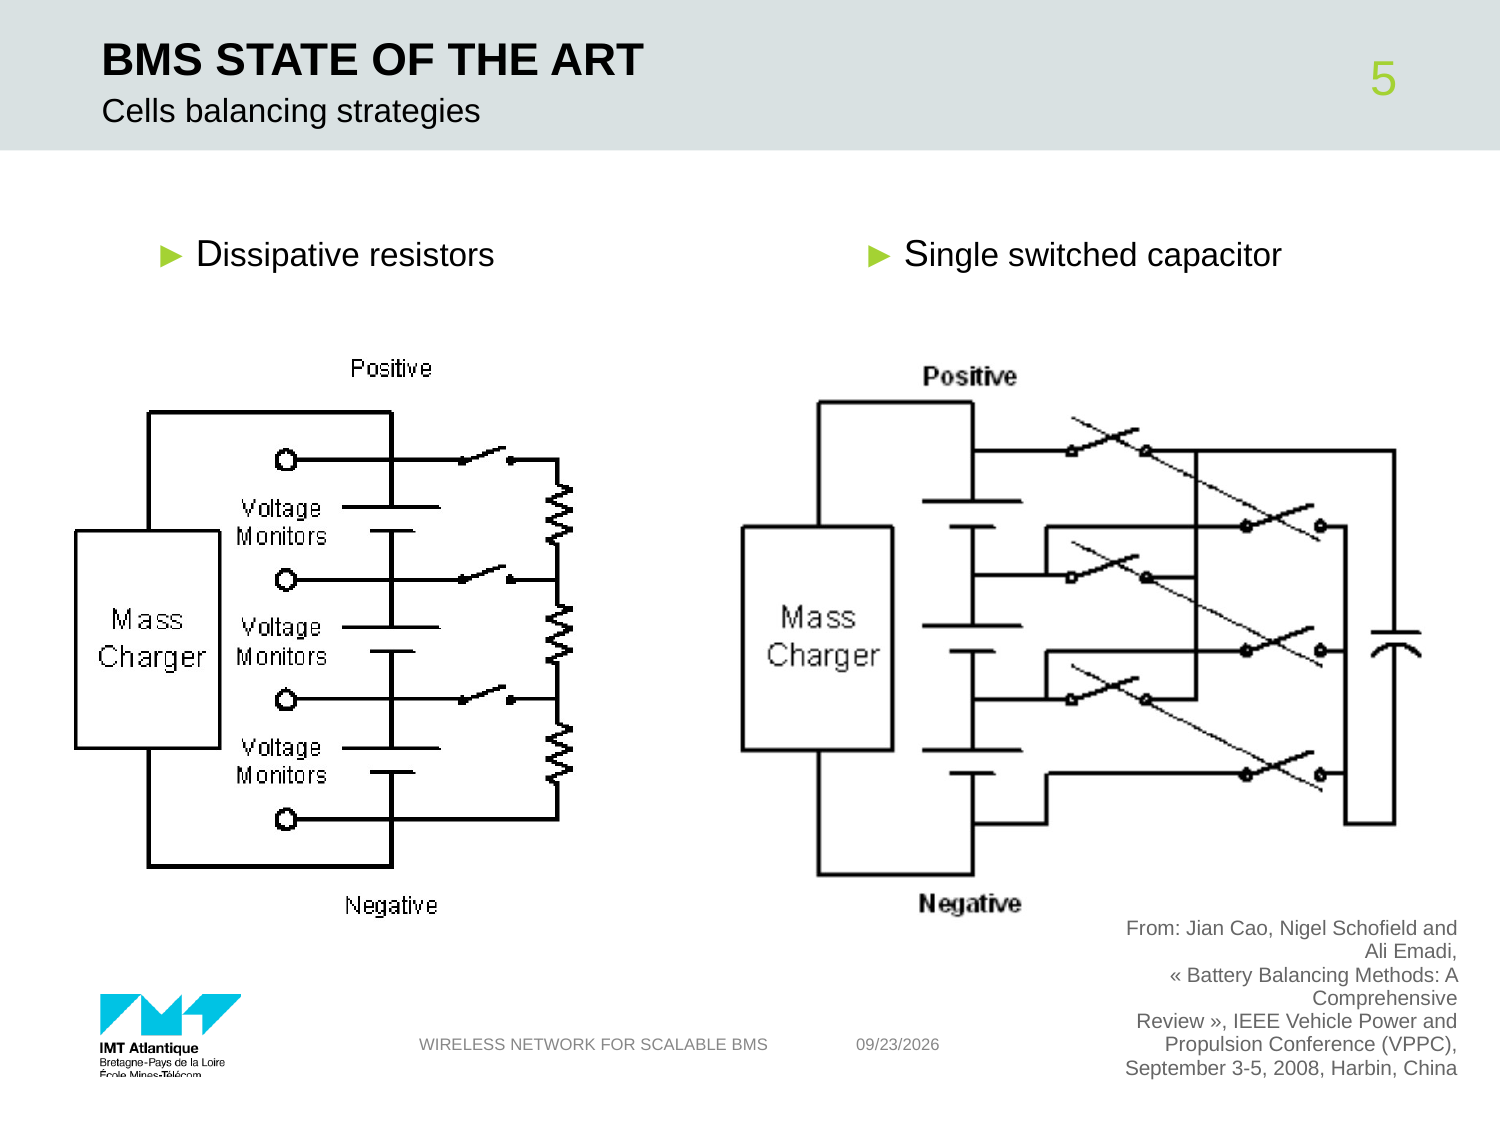

# Bms state of the art
Cells balancing strategies
Dissipative resistors
Single switched capacitor
From: Jian Cao, Nigel Schofield and Ali Emadi,
« Battery Balancing Methods: A Comprehensive
Review », IEEE Vehicle Power and Propulsion Conference (VPPC), September 3-5, 2008, Harbin, China
Wireless Network for Scalable BMS